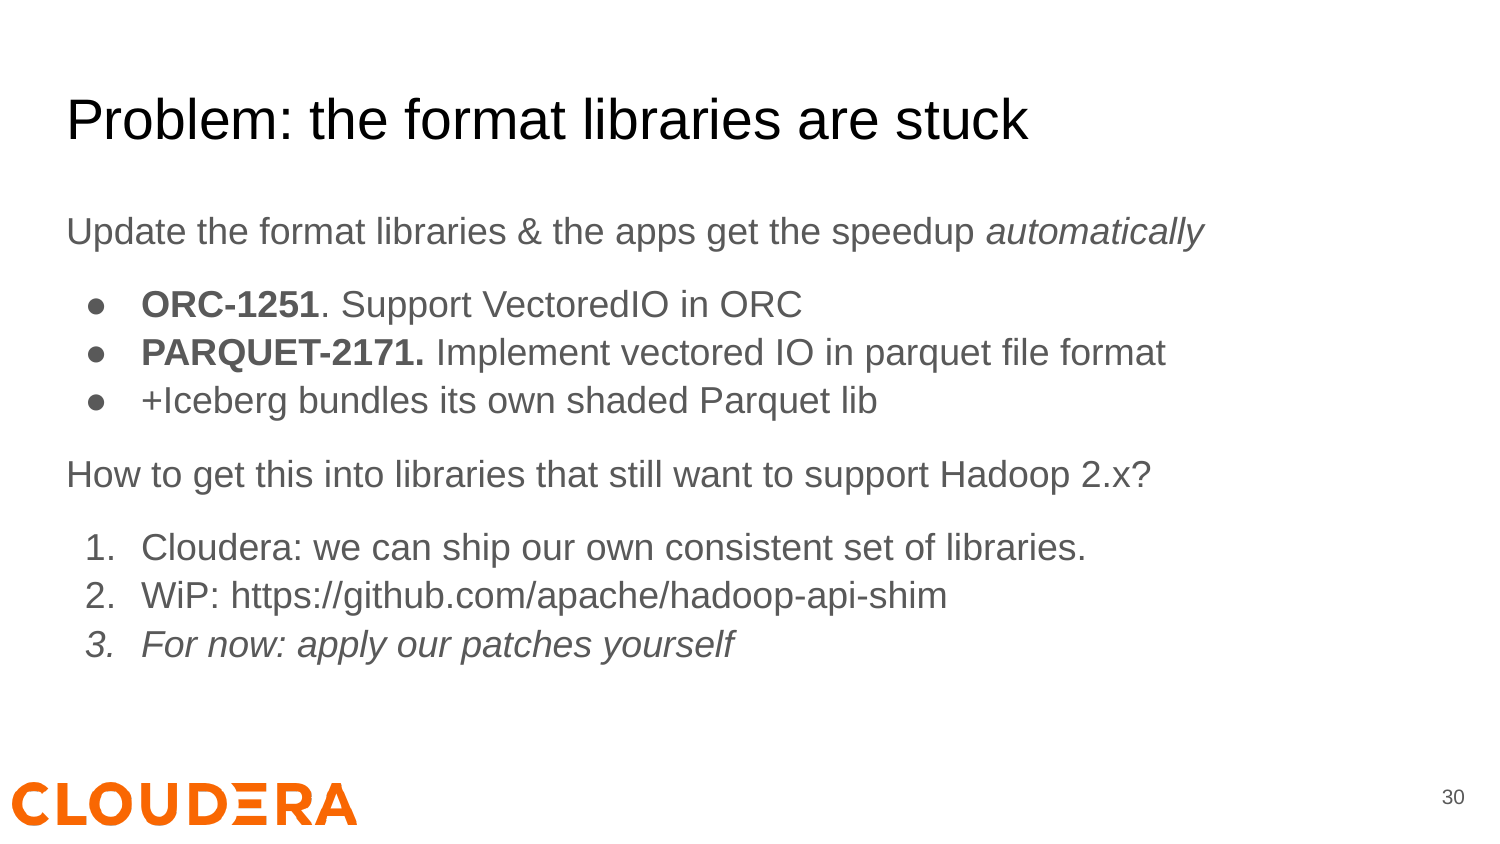

# Problem: the format libraries are stuck
Update the format libraries & the apps get the speedup automatically
ORC-1251. Support VectoredIO in ORC
PARQUET-2171. Implement vectored IO in parquet file format
+Iceberg bundles its own shaded Parquet lib
How to get this into libraries that still want to support Hadoop 2.x?
Cloudera: we can ship our own consistent set of libraries.
WiP: https://github.com/apache/hadoop-api-shim
For now: apply our patches yourself